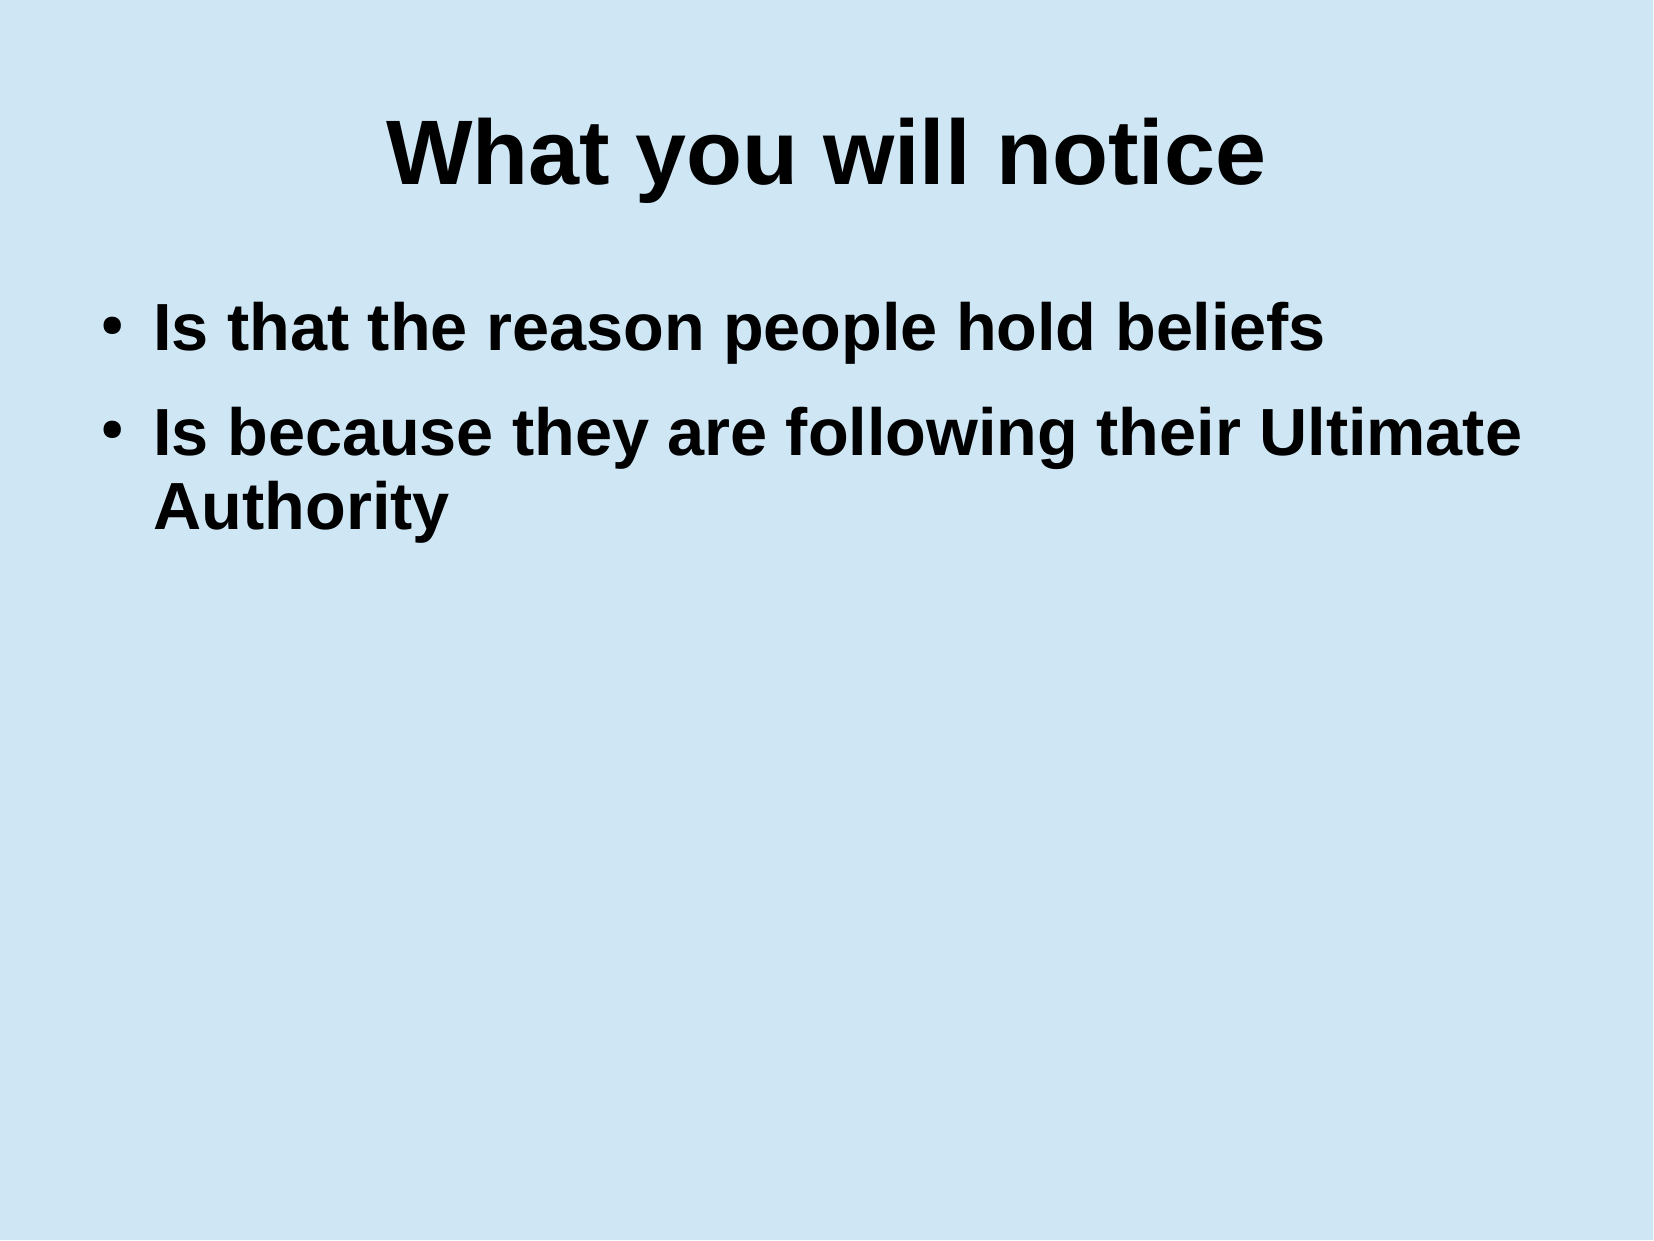

# What you will notice
Is that the reason people hold beliefs
Is because they are following their Ultimate Authority